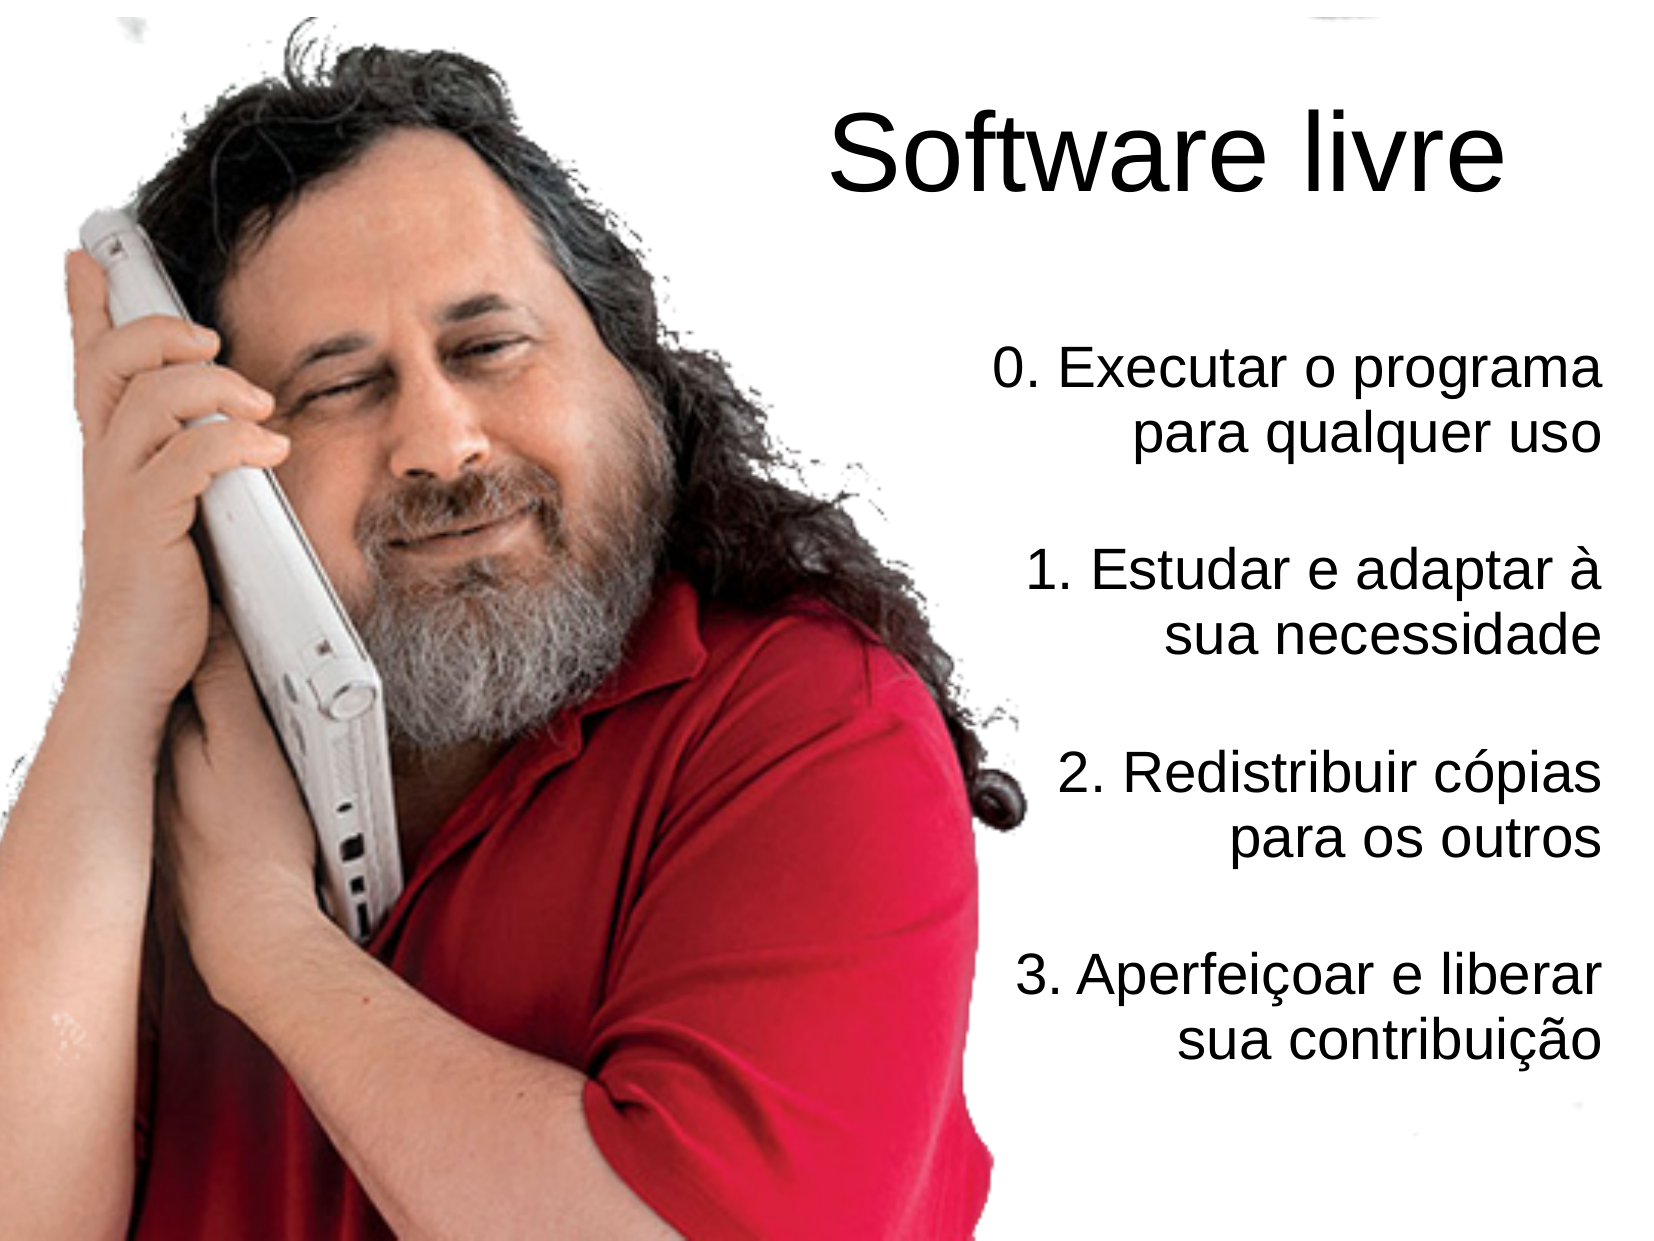

# Software livre
0. Executar o programa para qualquer uso
1. Estudar e adaptar à sua necessidade
2. Redistribuir cópias para os outros
3. Aperfeiçoar e liberar sua contribuição